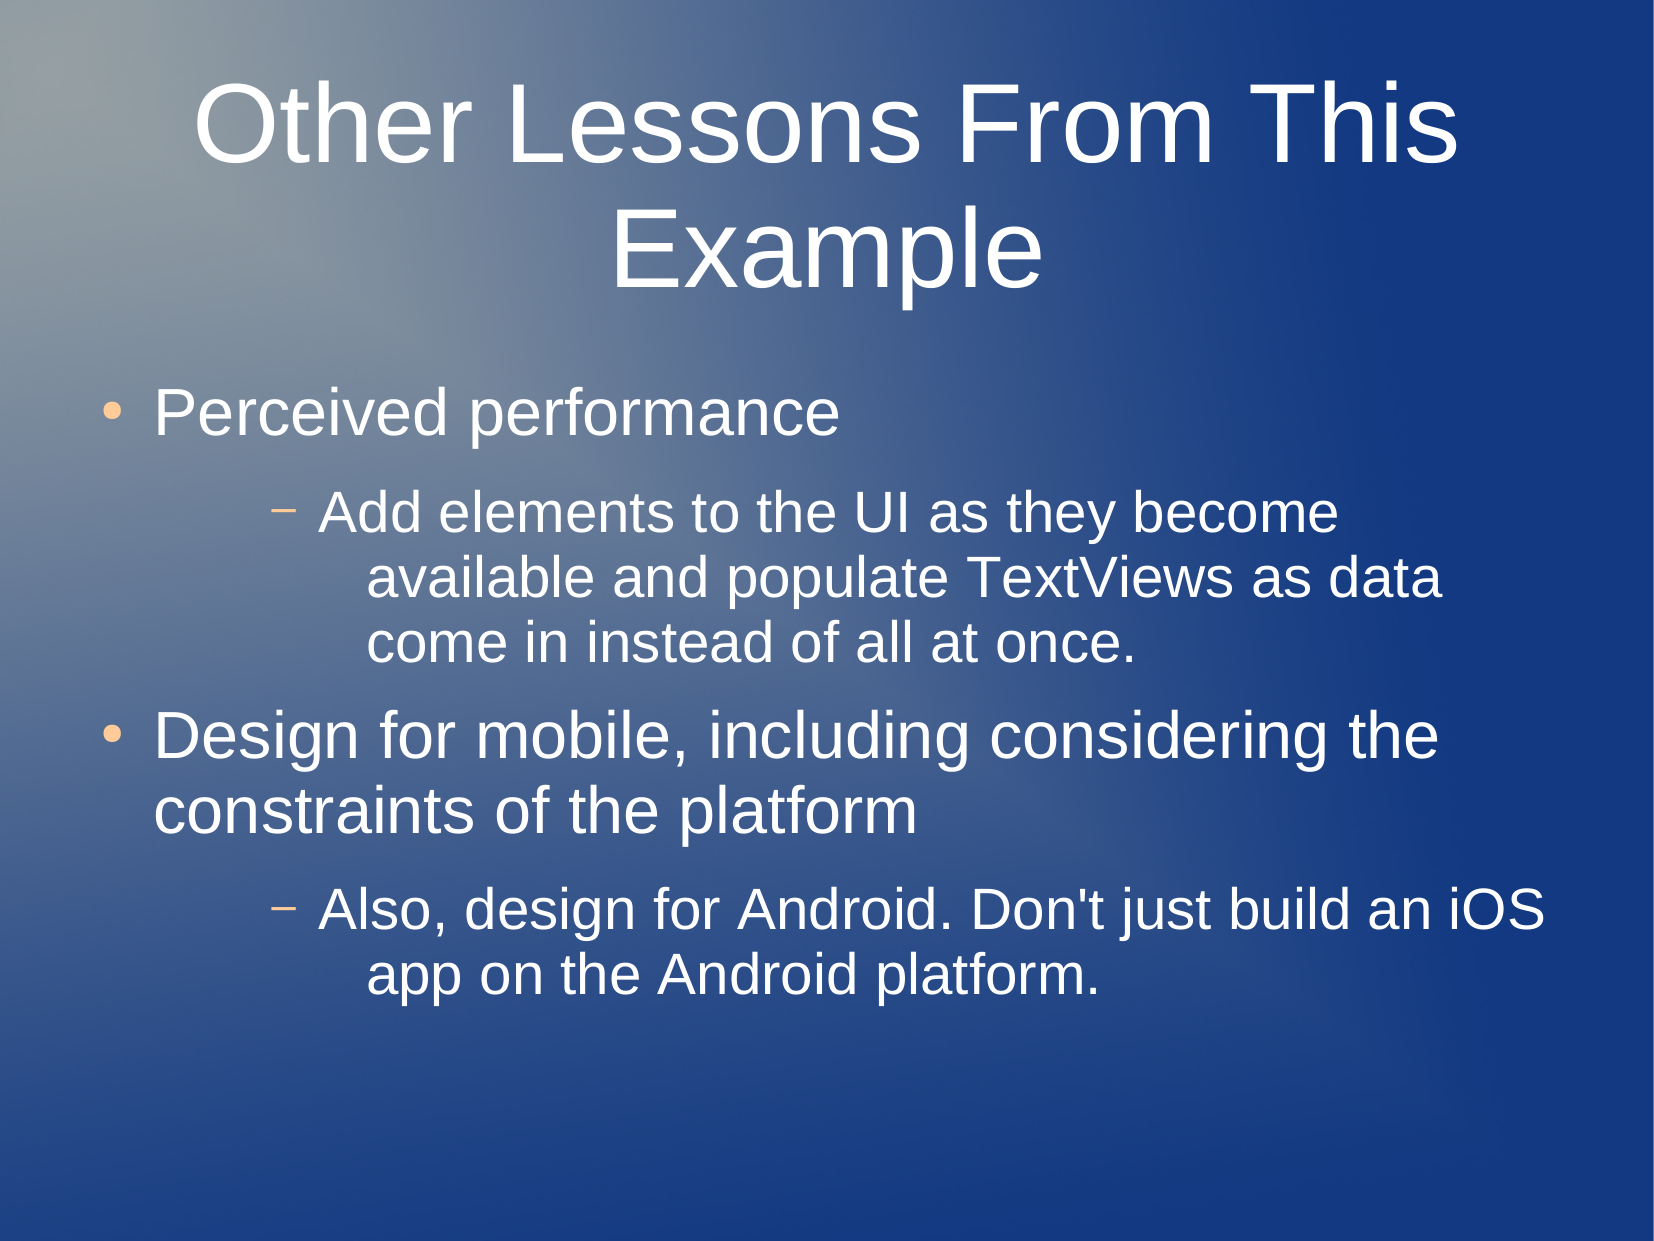

# Other Lessons From This Example
Perceived performance
Add elements to the UI as they become available and populate TextViews as data come in instead of all at once.
Design for mobile, including considering the constraints of the platform
Also, design for Android. Don't just build an iOS app on the Android platform.